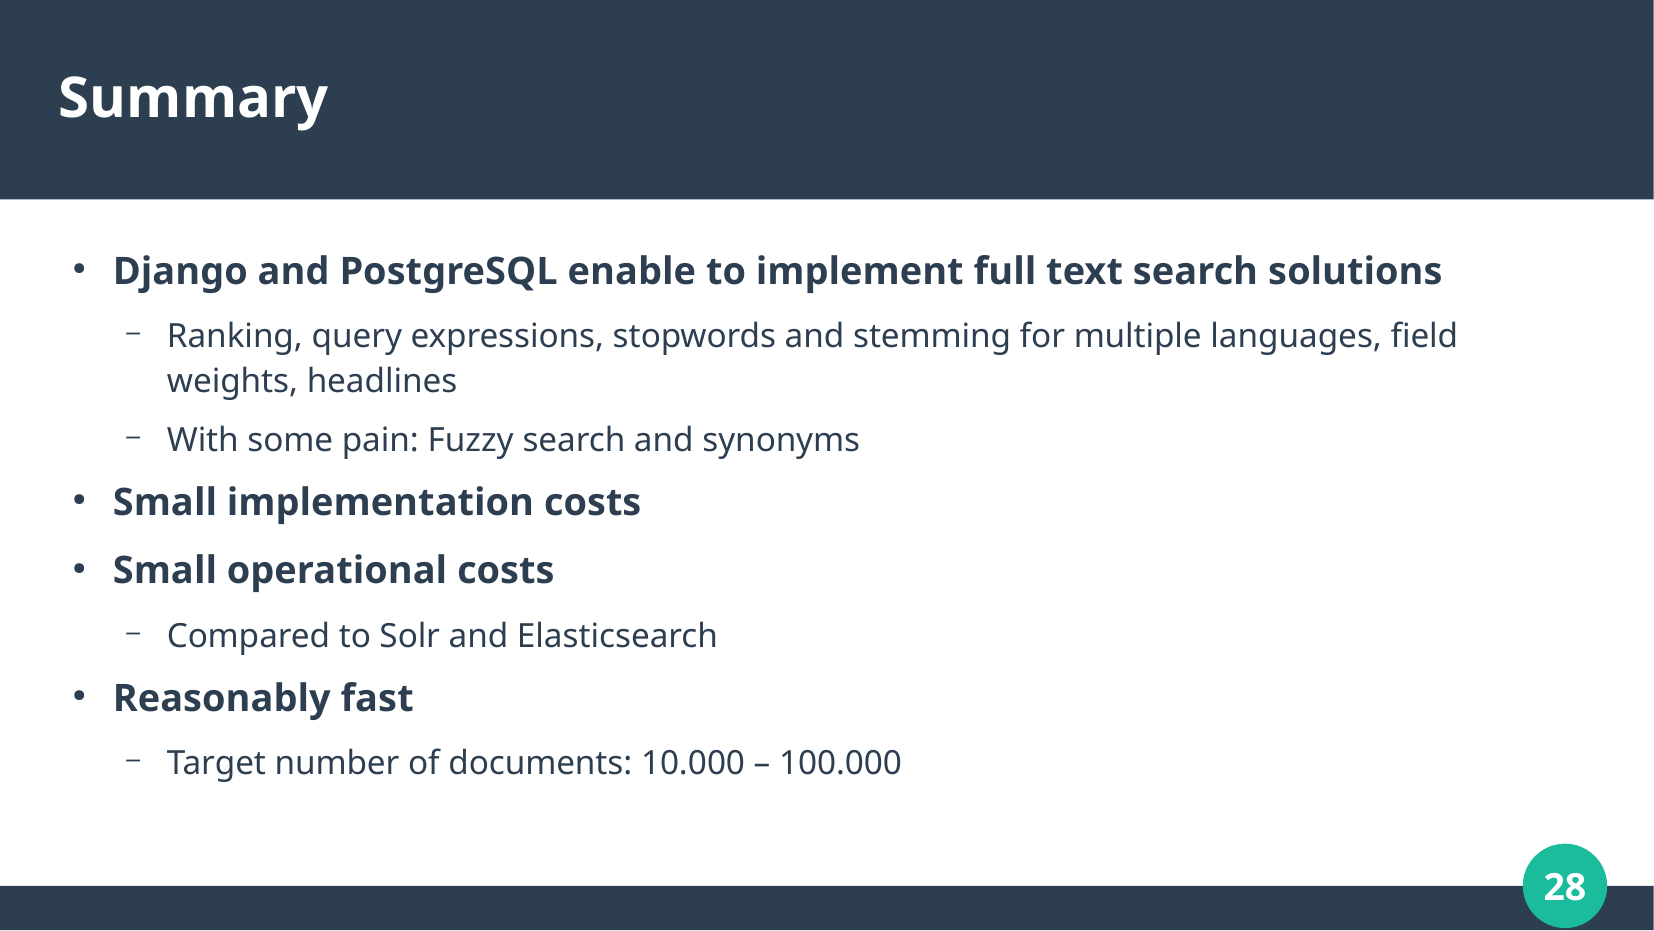

# Summary
Django and PostgreSQL enable to implement full text search solutions
Ranking, query expressions, stopwords and stemming for multiple languages, field weights, headlines
With some pain: Fuzzy search and synonyms
Small implementation costs
Small operational costs
Compared to Solr and Elasticsearch
Reasonably fast
Target number of documents: 10.000 – 100.000